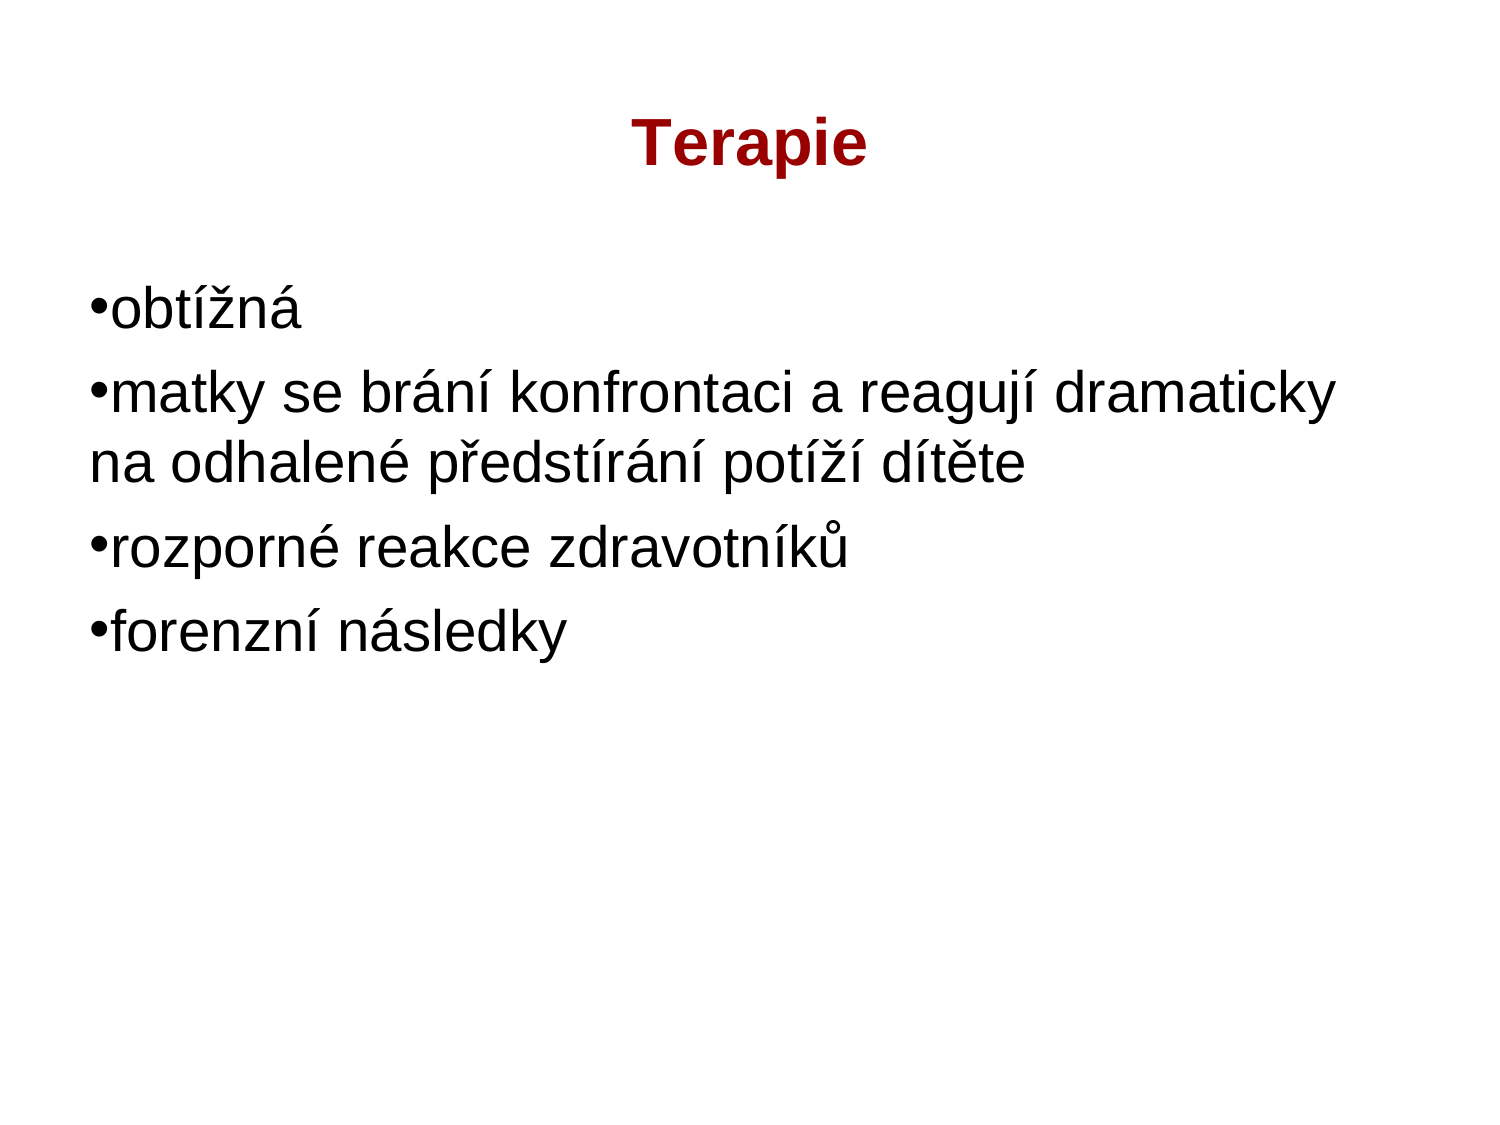

# Terapie
obtížná
matky se brání konfrontaci a reagují dramaticky na odhalené předstírání potíží dítěte
rozporné reakce zdravotníků
forenzní následky